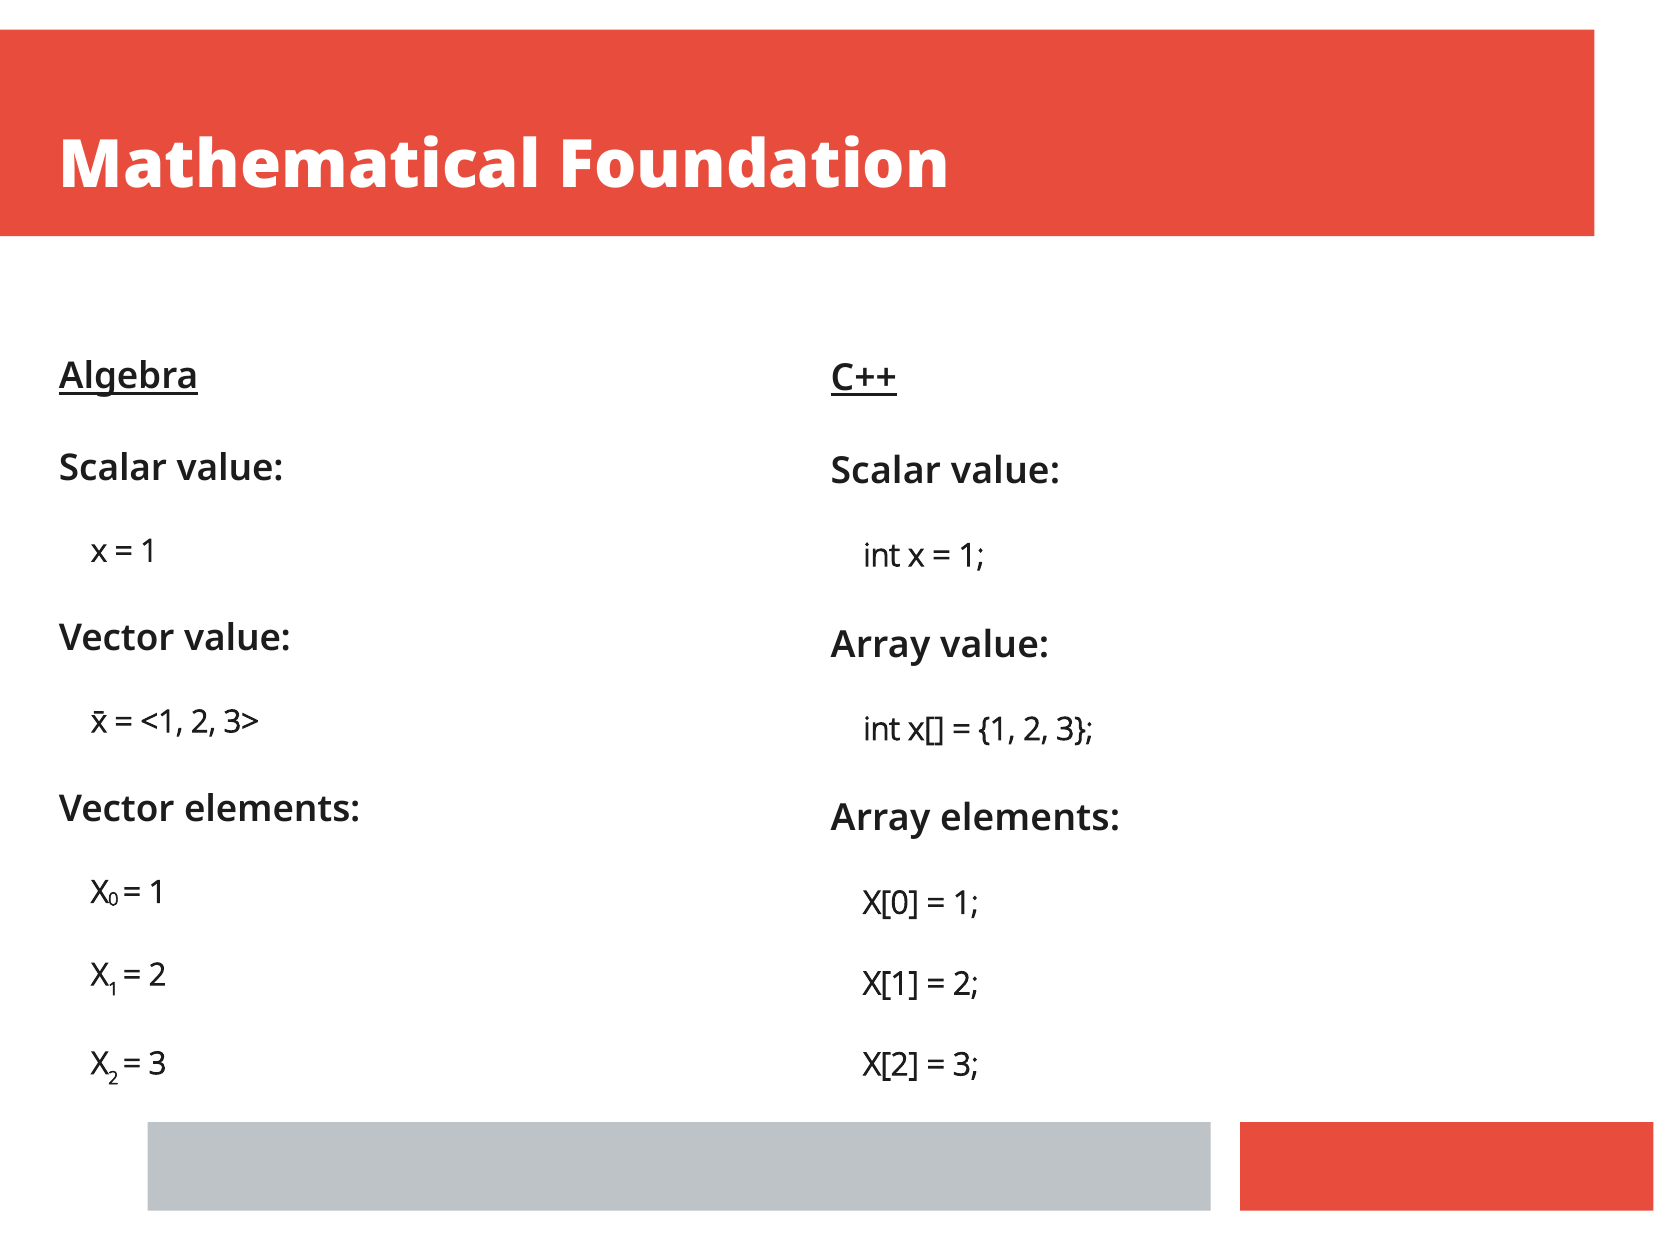

# Mathematical Foundation
Algebra
Scalar value:
x = 1
Vector value:
x̄ = <1, 2, 3>
Vector elements:
X0 = 1
X1 = 2
X2 = 3
C++
Scalar value:
int x = 1;
Array value:
int x[] = {1, 2, 3};
Array elements:
X[0] = 1;
X[1] = 2;
X[2] = 3;